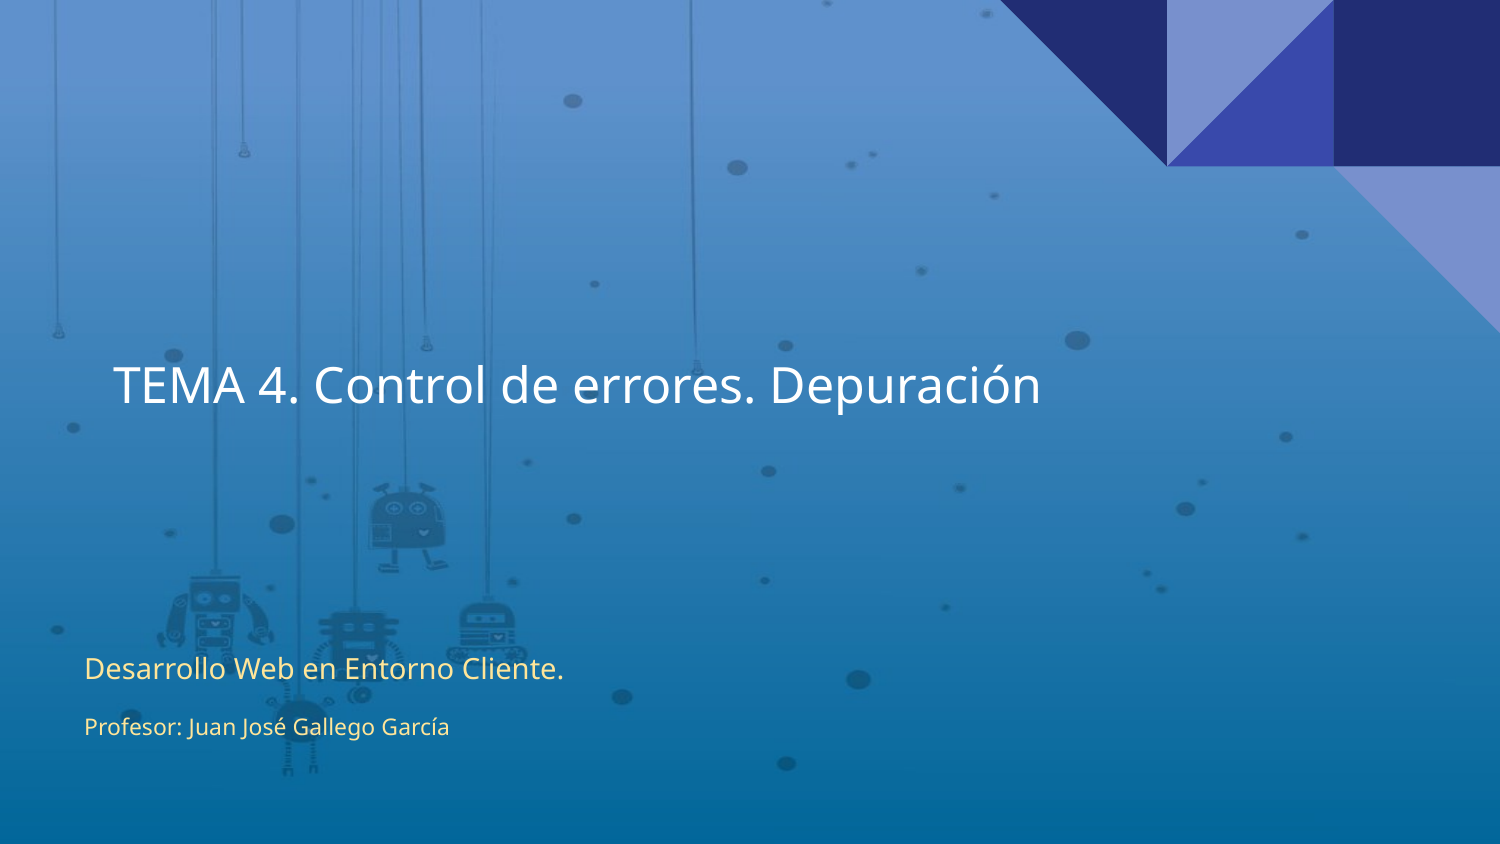

# TEMA 4. Control de errores. Depuración
Desarrollo Web en Entorno Cliente.
Profesor: Juan José Gallego García